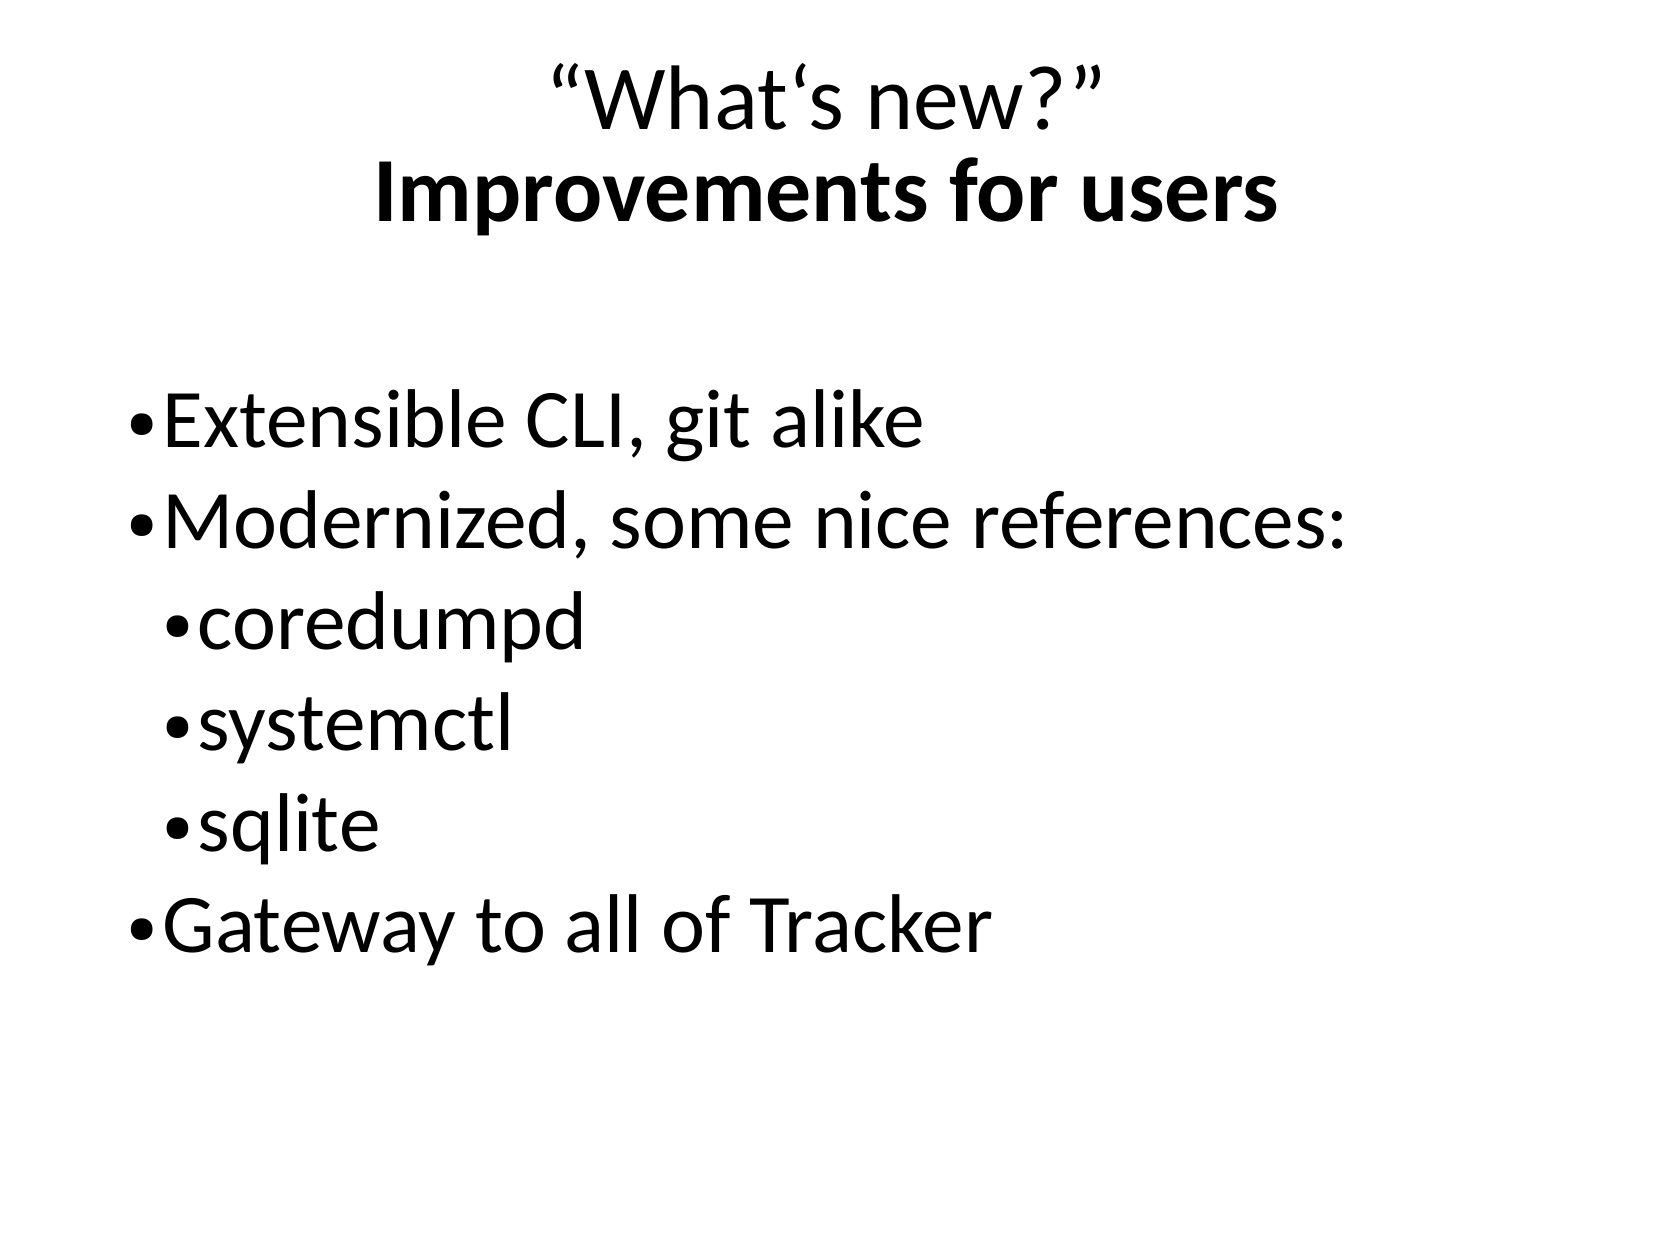

# “What‘s new?” Improvements for users
Extensible CLI, git alike
Modernized, some nice references:
coredumpd
systemctl
sqlite
Gateway to all of Tracker